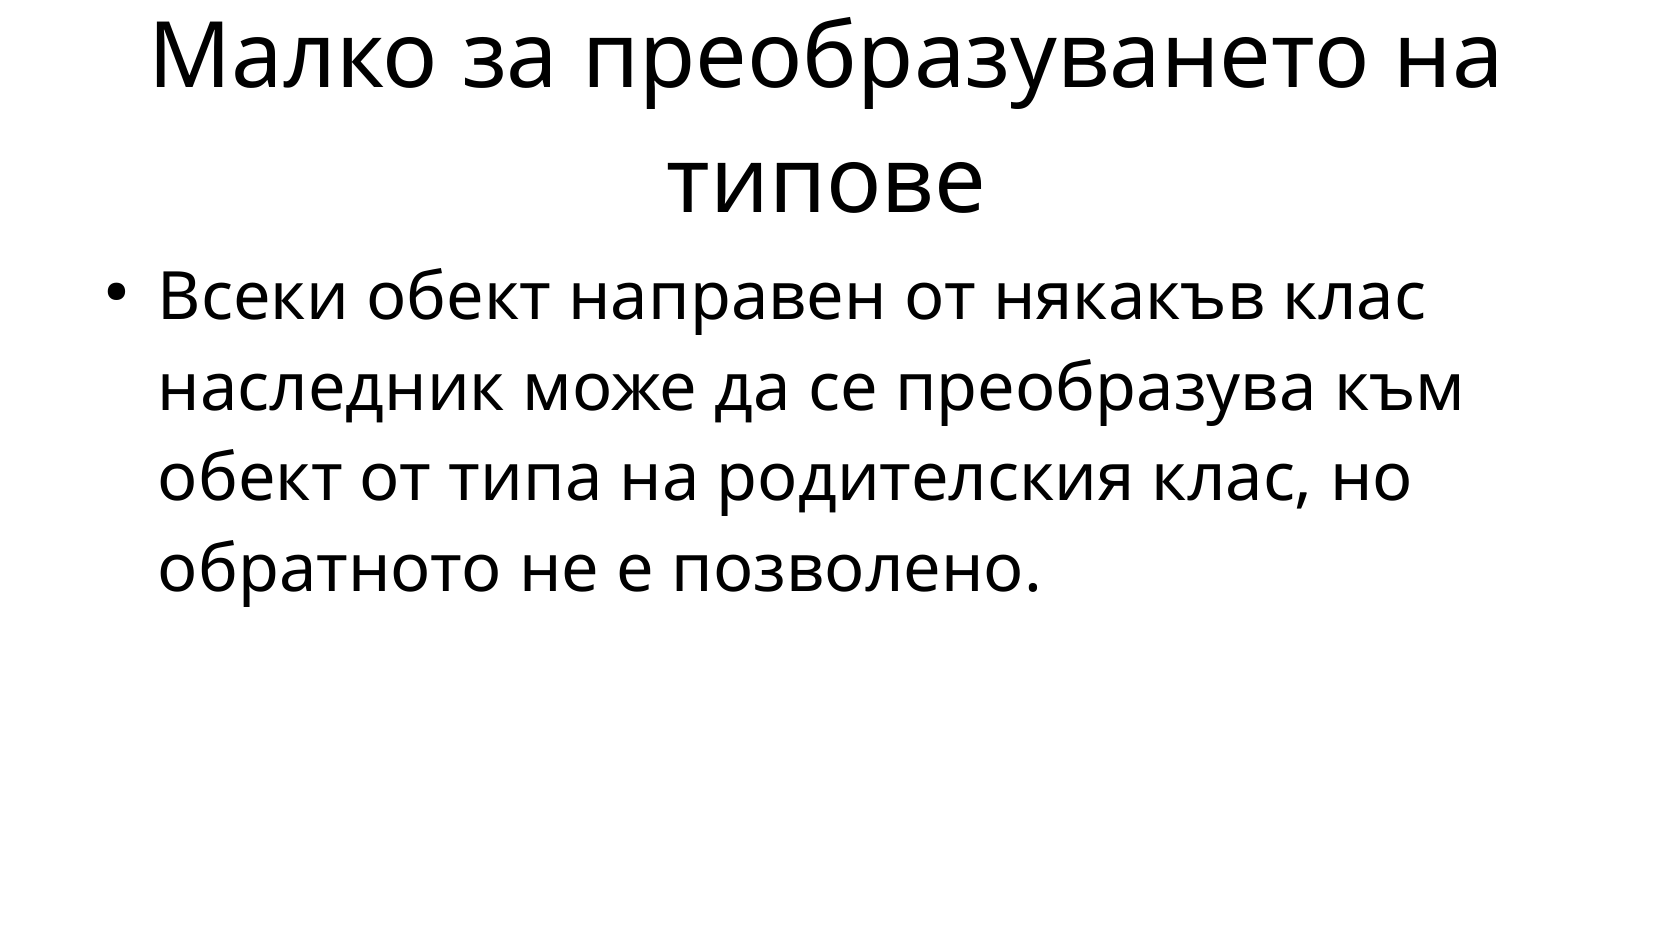

# Малко за преобразуването на типове
Всеки обект направен от някакъв клас наследник може да се преобразува към обект от типа на родителския клас, но обратното не е позволено.